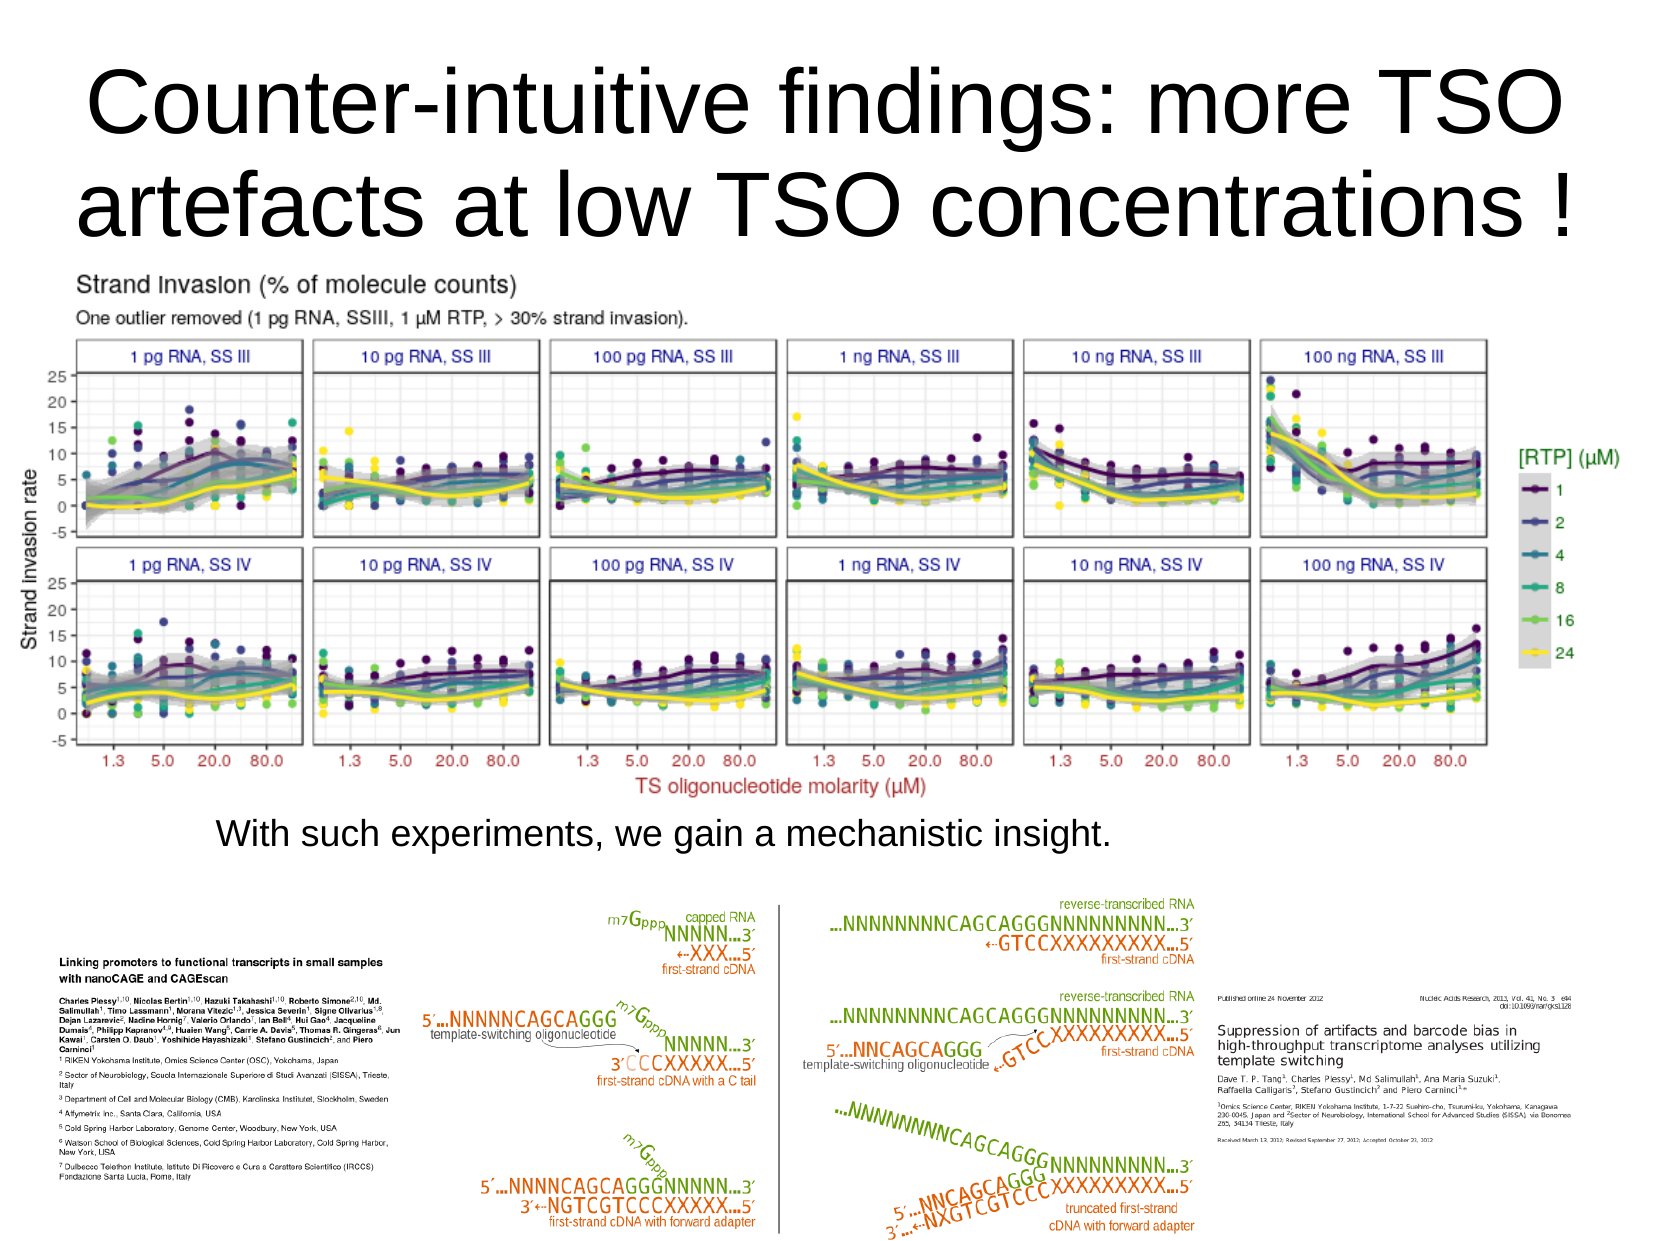

# Counter-intuitive findings: more TSO artefacts at low TSO concentrations !
With such experiments, we gain a mechanistic insight.